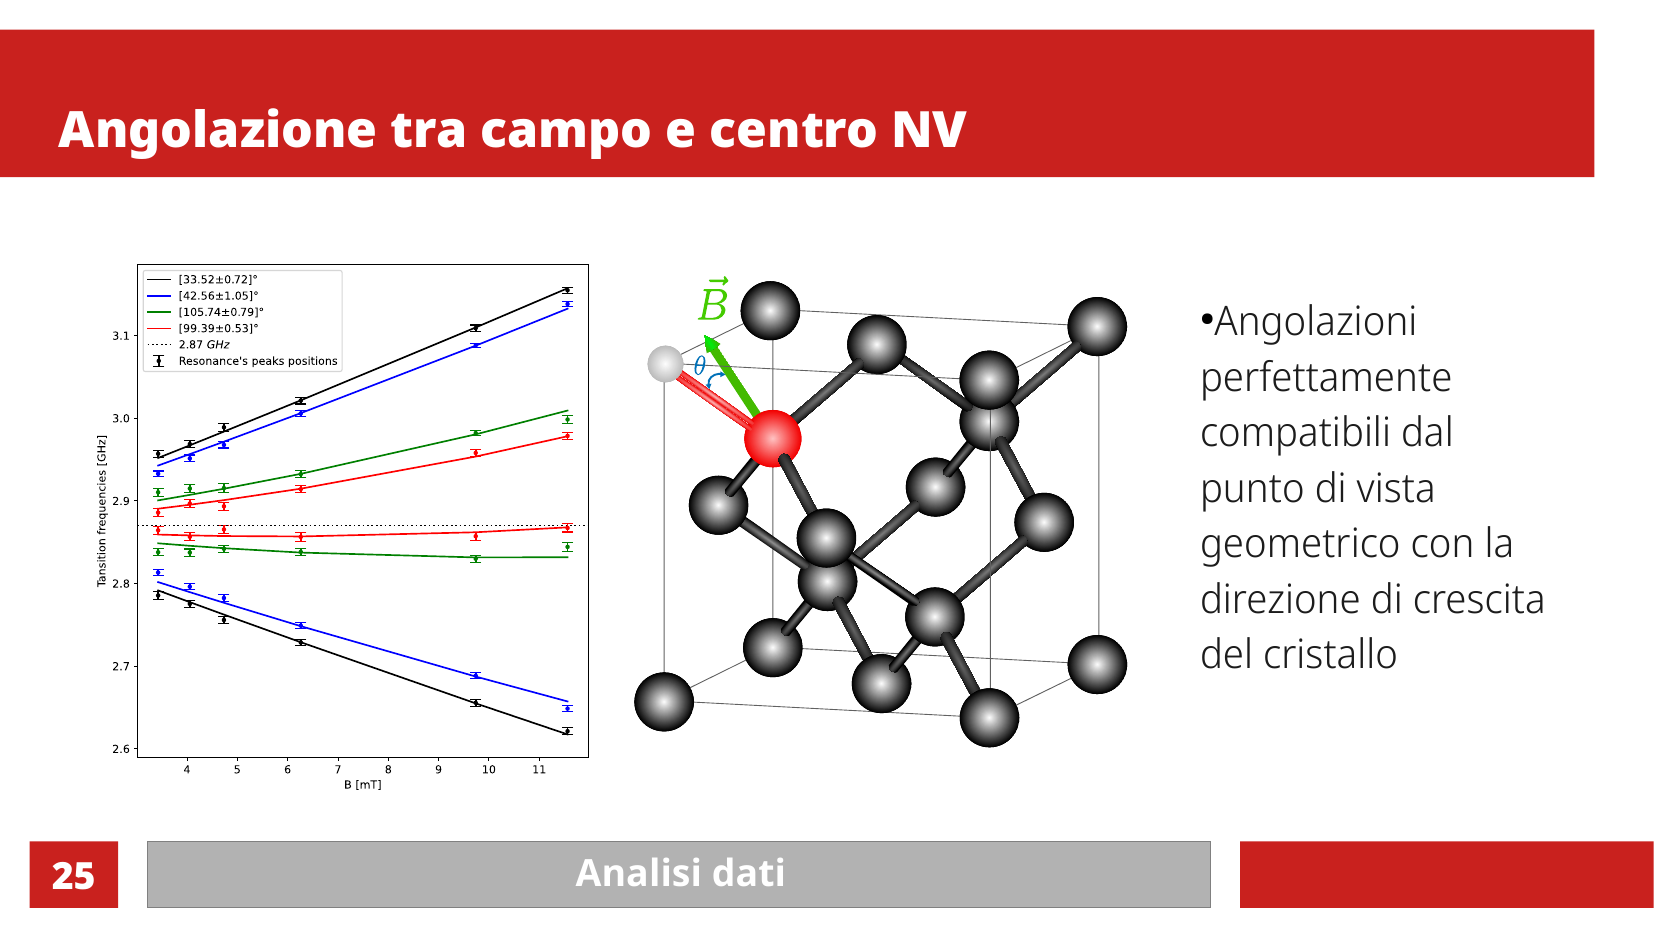

# Angolazione tra campo e centro NV
Angolazioni perfettamente compatibili dal punto di vista geometrico con la direzione di crescita del cristallo
Analisi dati
25